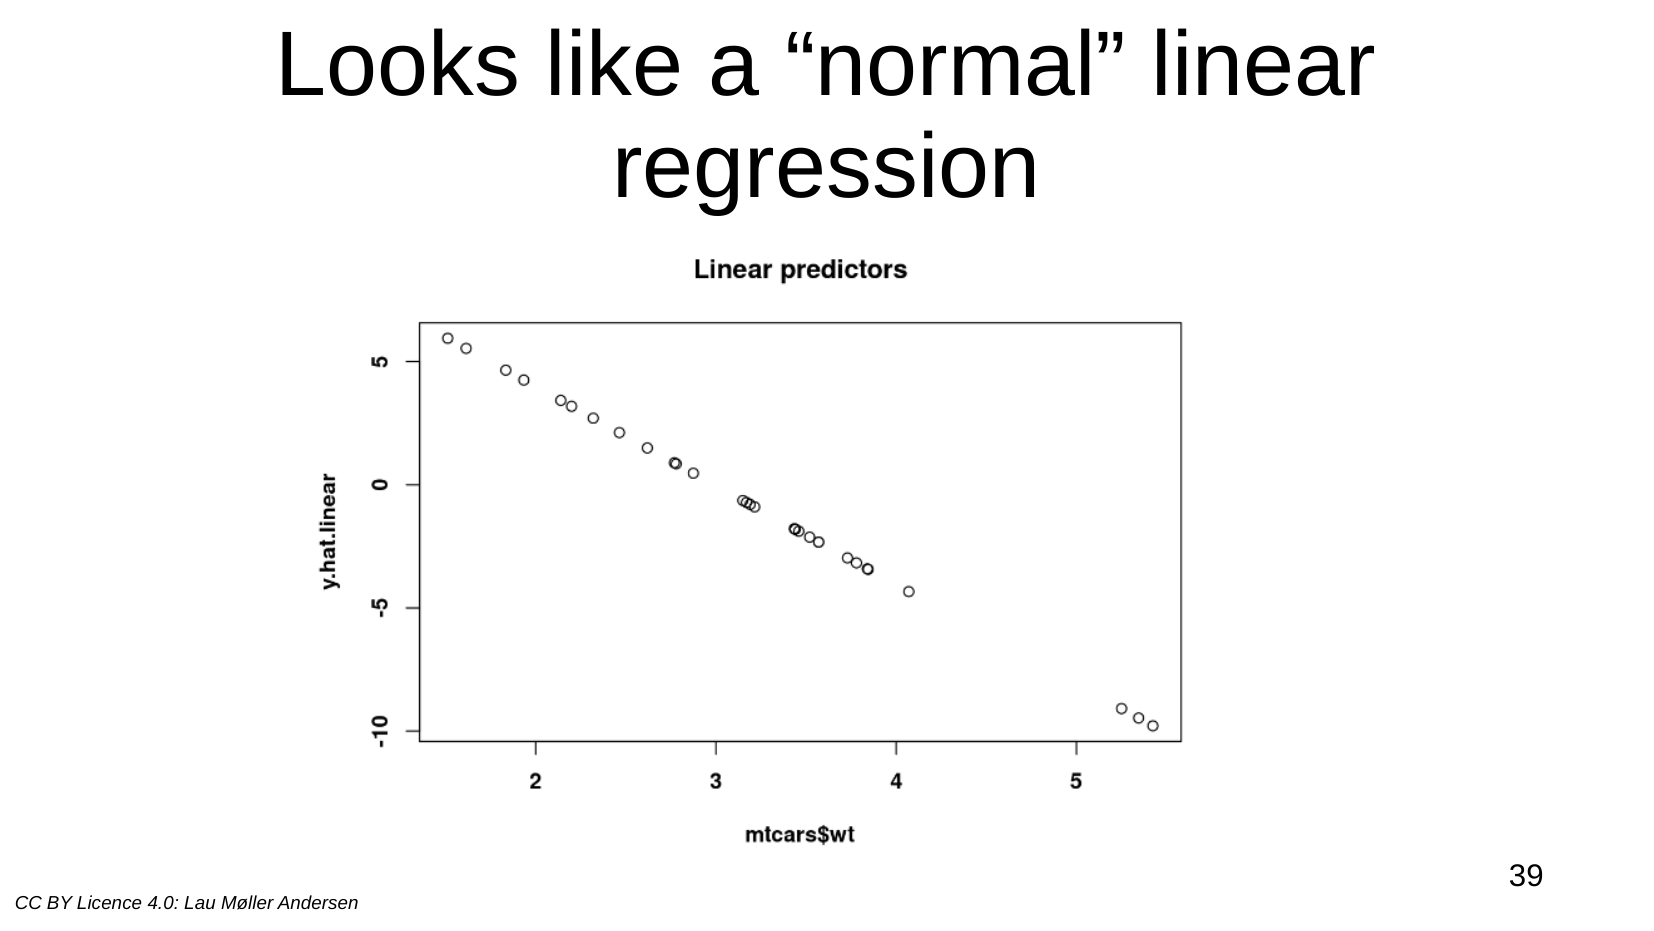

# Looks like a “normal” linear regression
CC BY Licence 4.0: Lau Møller Andersen